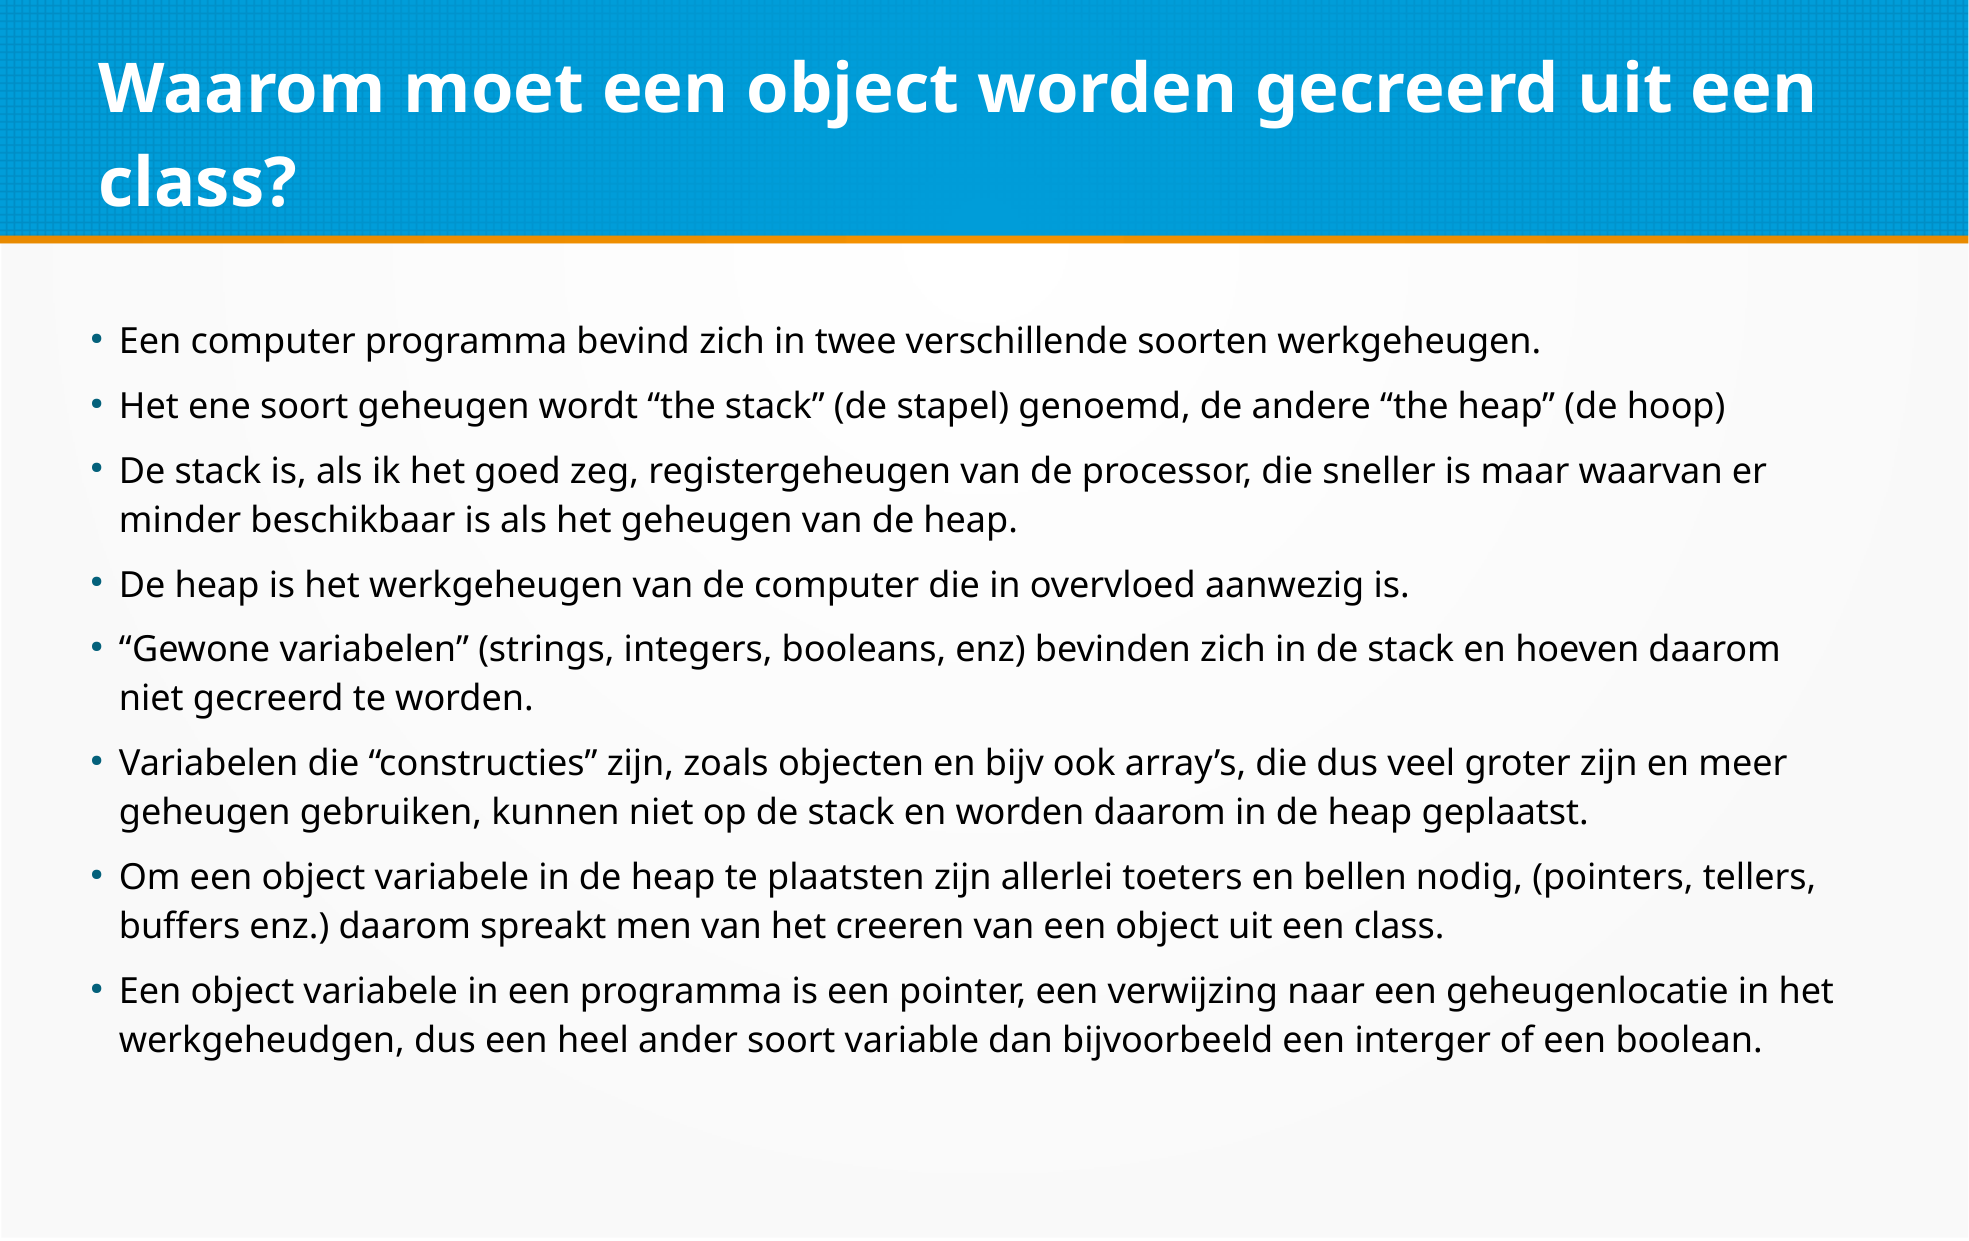

# Waarom moet een object worden gecreerd uit een class?
Een computer programma bevind zich in twee verschillende soorten werkgeheugen.
Het ene soort geheugen wordt “the stack” (de stapel) genoemd, de andere “the heap” (de hoop)
De stack is, als ik het goed zeg, registergeheugen van de processor, die sneller is maar waarvan er minder beschikbaar is als het geheugen van de heap.
De heap is het werkgeheugen van de computer die in overvloed aanwezig is.
“Gewone variabelen” (strings, integers, booleans, enz) bevinden zich in de stack en hoeven daarom niet gecreerd te worden.
Variabelen die “constructies” zijn, zoals objecten en bijv ook array’s, die dus veel groter zijn en meer geheugen gebruiken, kunnen niet op de stack en worden daarom in de heap geplaatst.
Om een object variabele in de heap te plaatsten zijn allerlei toeters en bellen nodig, (pointers, tellers, buffers enz.) daarom spreakt men van het creeren van een object uit een class.
Een object variabele in een programma is een pointer, een verwijzing naar een geheugenlocatie in het werkgeheudgen, dus een heel ander soort variable dan bijvoorbeeld een interger of een boolean.